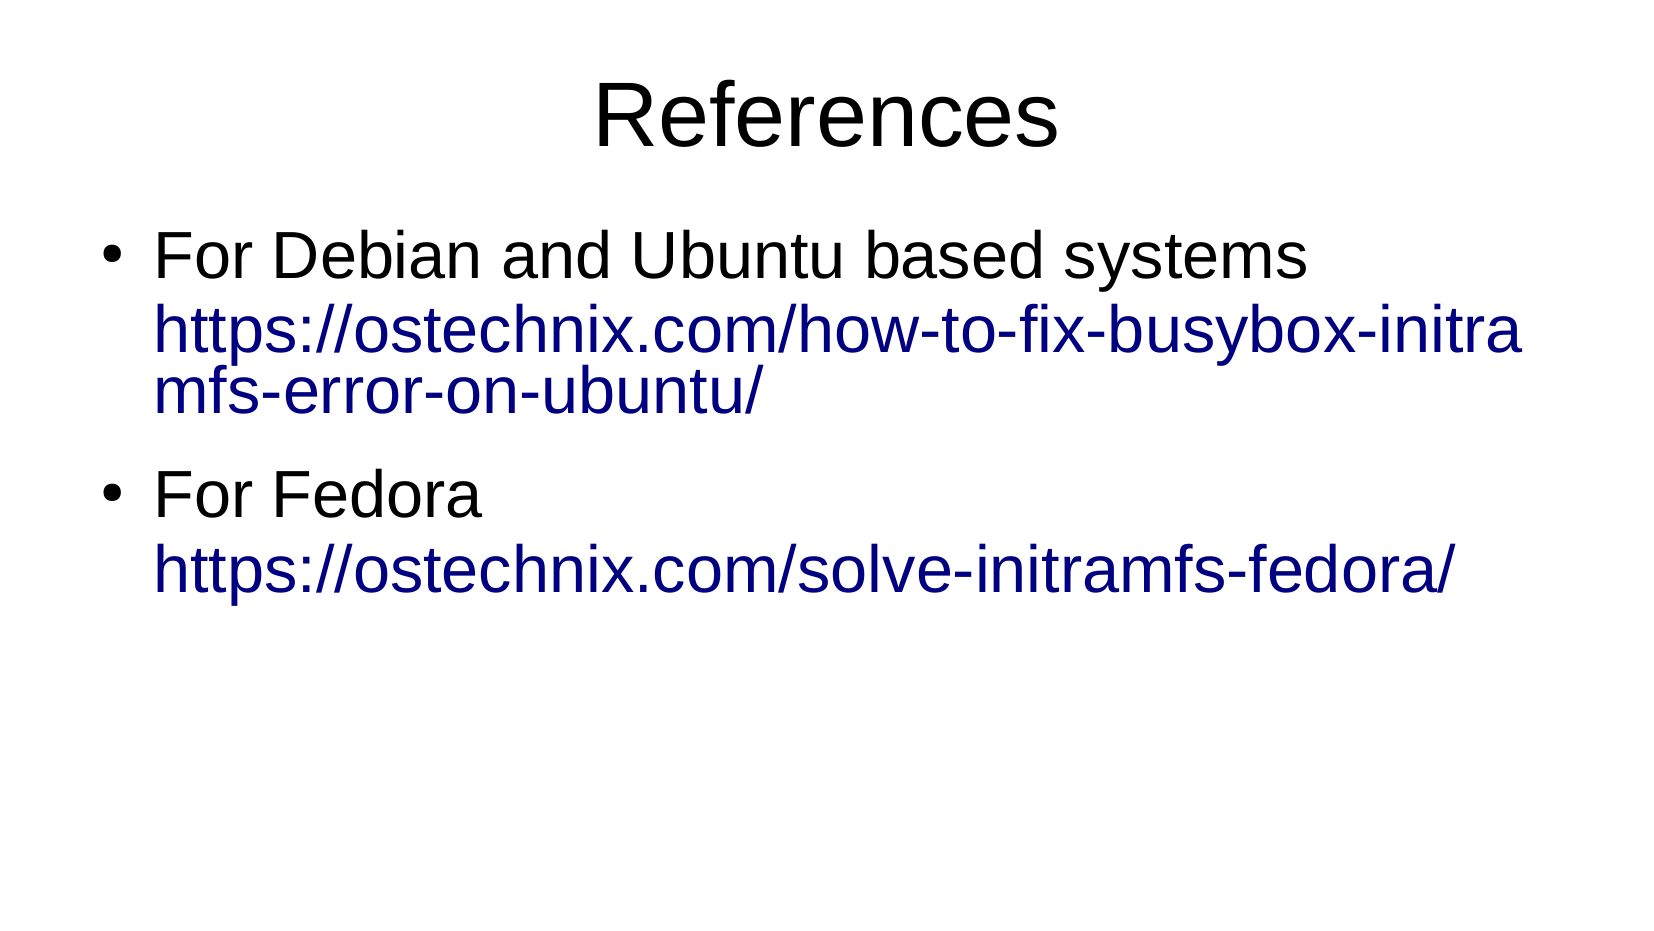

# References
For Debian and Ubuntu based systemshttps://ostechnix.com/how-to-fix-busybox-initramfs-error-on-ubuntu/
For Fedora https://ostechnix.com/solve-initramfs-fedora/